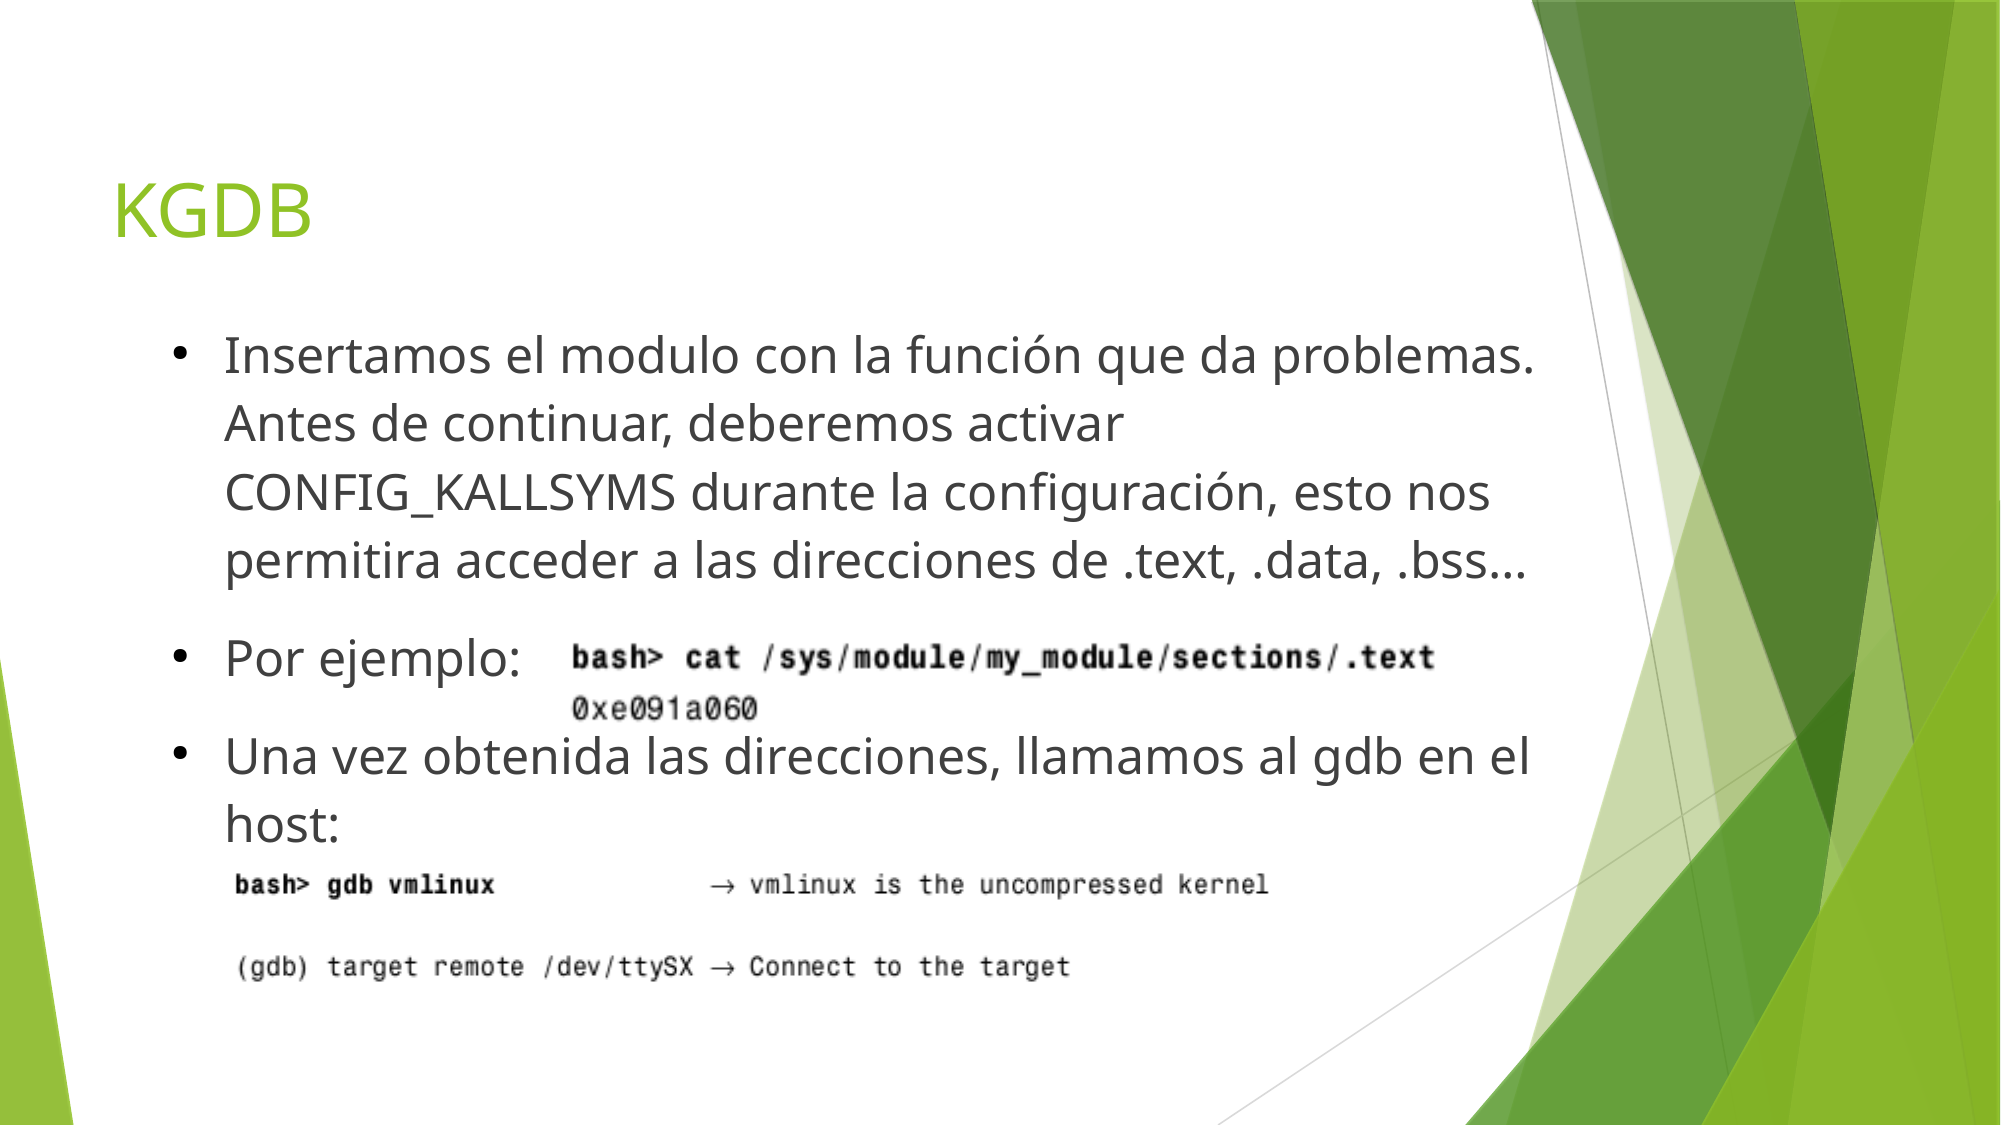

# KGDB
Insertamos el modulo con la función que da problemas. Antes de continuar, deberemos activar CONFIG_KALLSYMS durante la configuración, esto nos permitira acceder a las direcciones de .text, .data, .bss…
Por ejemplo:
Una vez obtenida las direcciones, llamamos al gdb en el host: